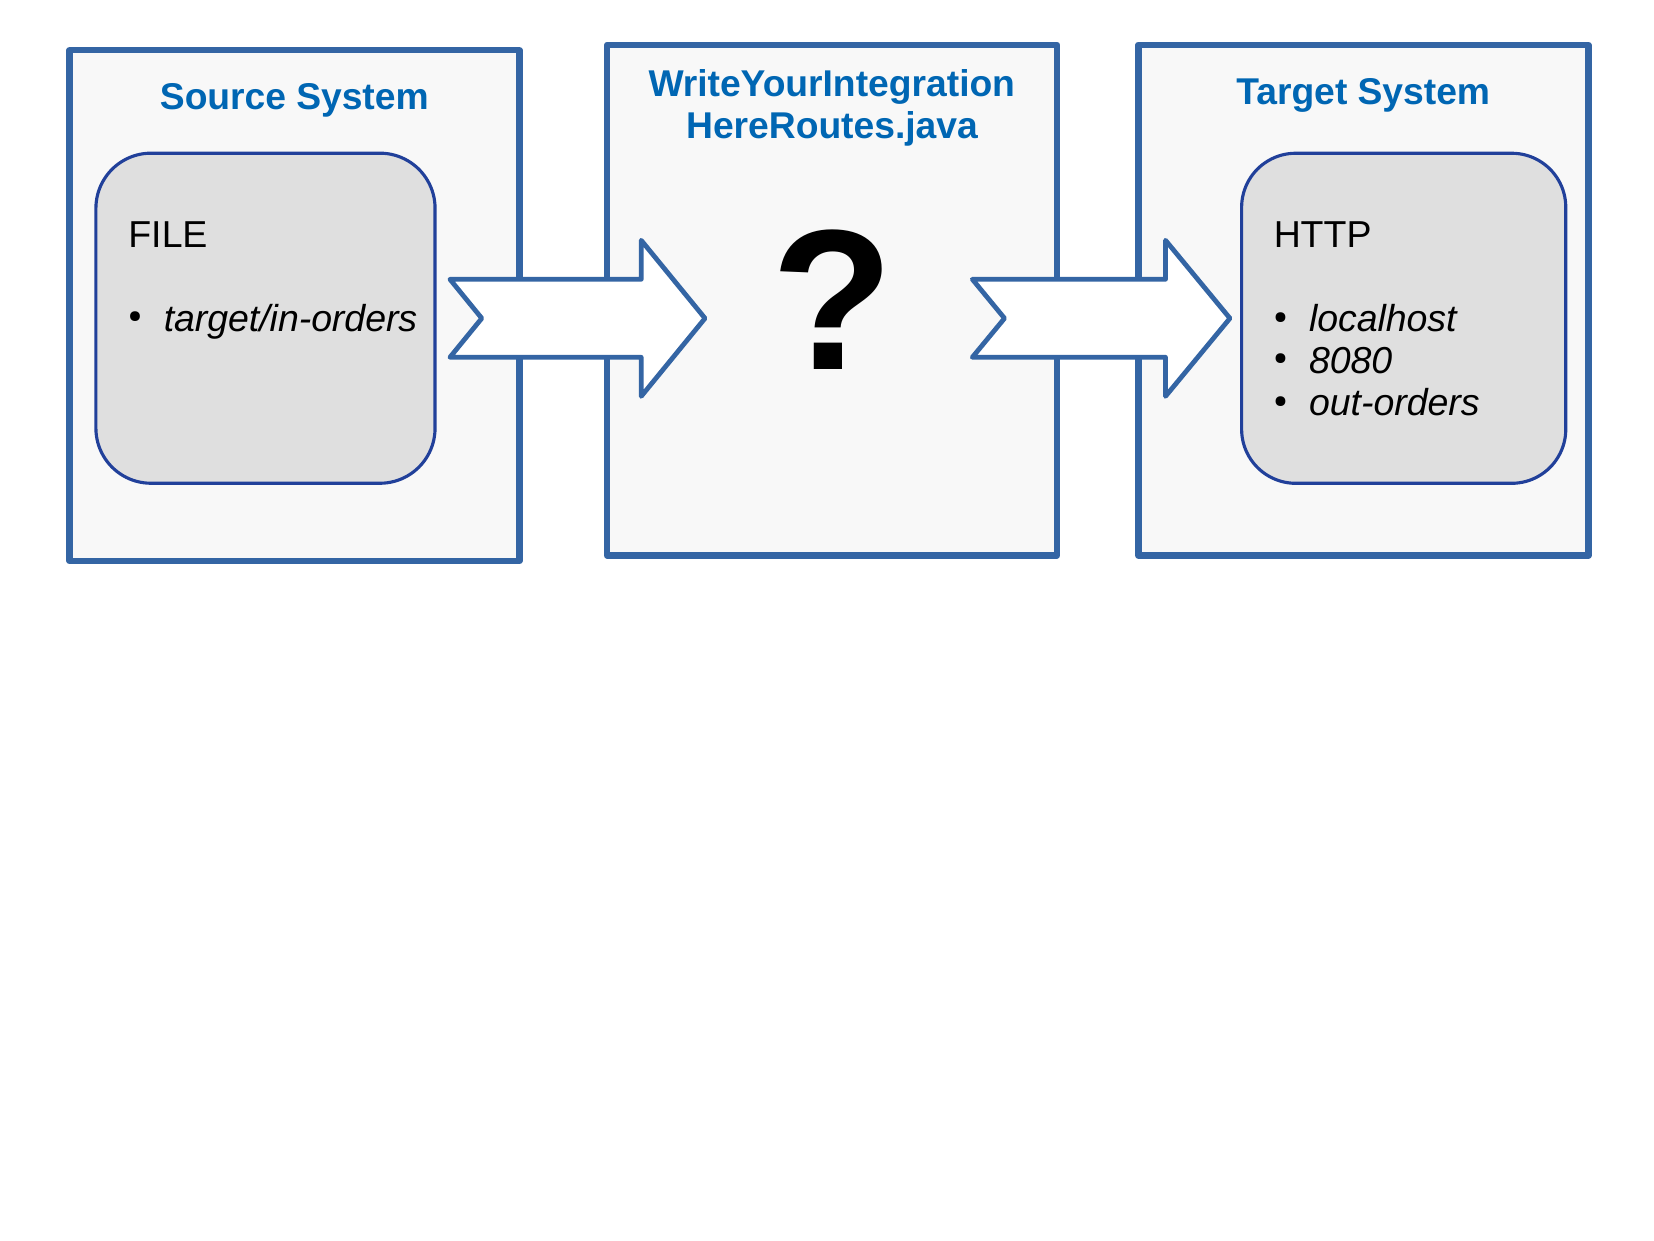

Target System
WriteYourIntegration
HereRoutes.java
?
Source System
FILE
target/in-orders
HTTP
localhost
8080
out-orders